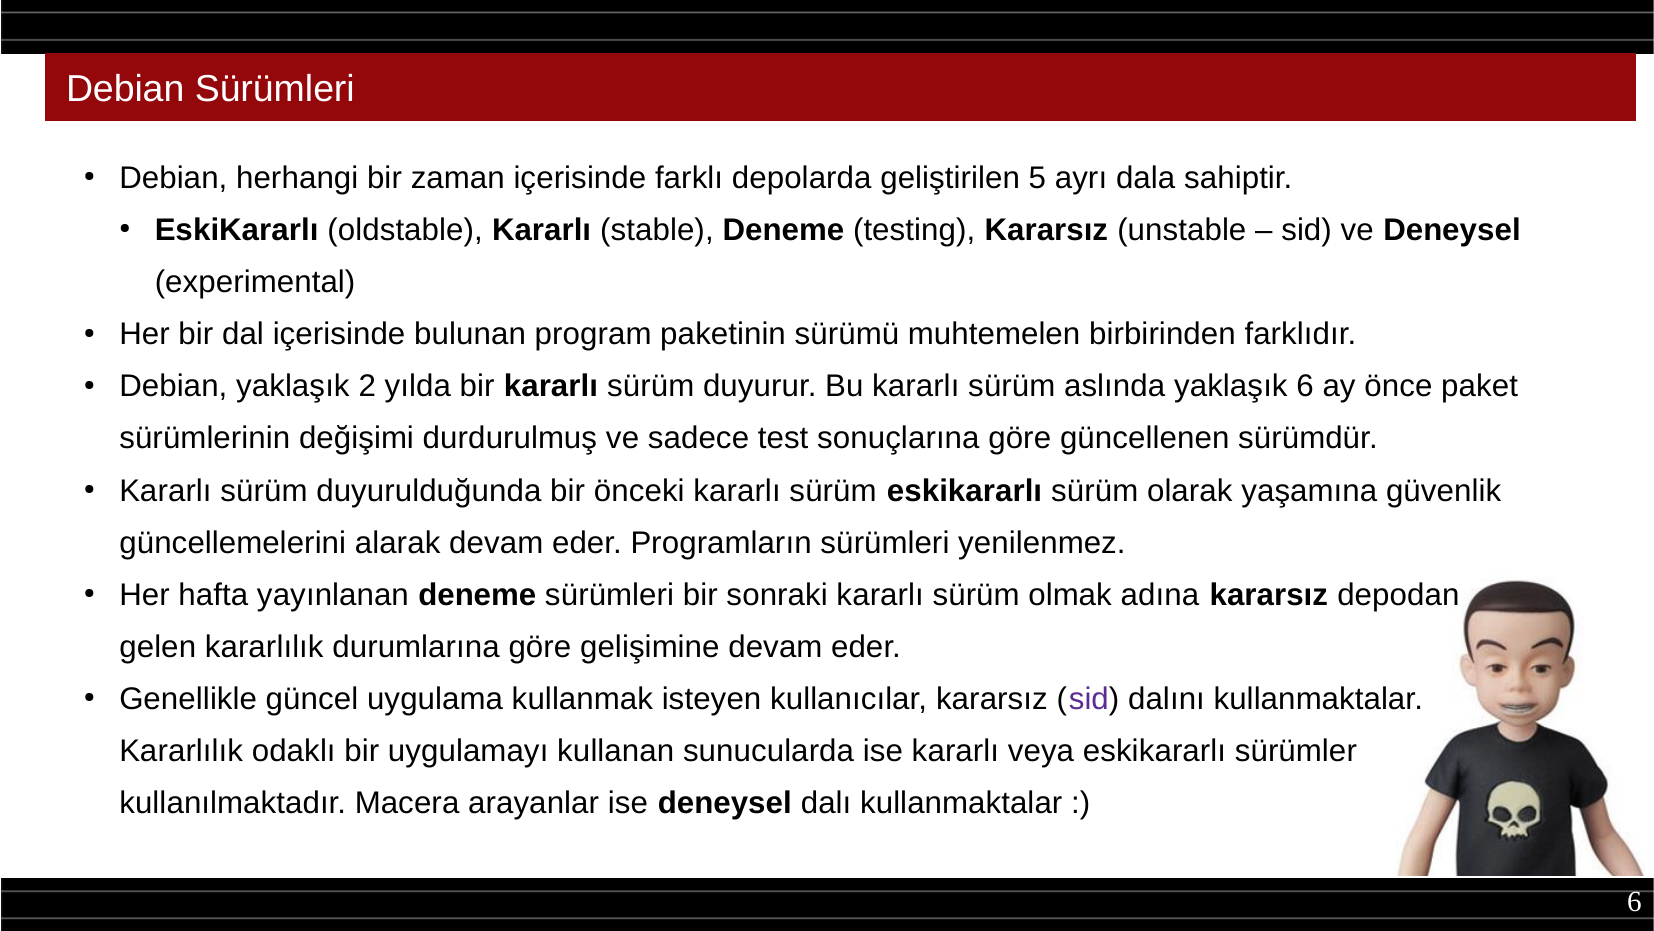

Debian Sürümleri
Debian, herhangi bir zaman içerisinde farklı depolarda geliştirilen 5 ayrı dala sahiptir.
EskiKararlı (oldstable), Kararlı (stable), Deneme (testing), Kararsız (unstable – sid) ve Deneysel (experimental)
Her bir dal içerisinde bulunan program paketinin sürümü muhtemelen birbirinden farklıdır.
Debian, yaklaşık 2 yılda bir kararlı sürüm duyurur. Bu kararlı sürüm aslında yaklaşık 6 ay önce paket sürümlerinin değişimi durdurulmuş ve sadece test sonuçlarına göre güncellenen sürümdür.
Kararlı sürüm duyurulduğunda bir önceki kararlı sürüm eskikararlı sürüm olarak yaşamına güvenlik güncellemelerini alarak devam eder. Programların sürümleri yenilenmez.
Her hafta yayınlanan deneme sürümleri bir sonraki kararlı sürüm olmak adına kararsız depodan gelen kararlılık durumlarına göre gelişimine devam eder.
Genellikle güncel uygulama kullanmak isteyen kullanıcılar, kararsız (sid) dalını kullanmaktalar. Kararlılık odaklı bir uygulamayı kullanan sunucularda ise kararlı veya eskikararlı sürümler kullanılmaktadır. Macera arayanlar ise deneysel dalı kullanmaktalar :)